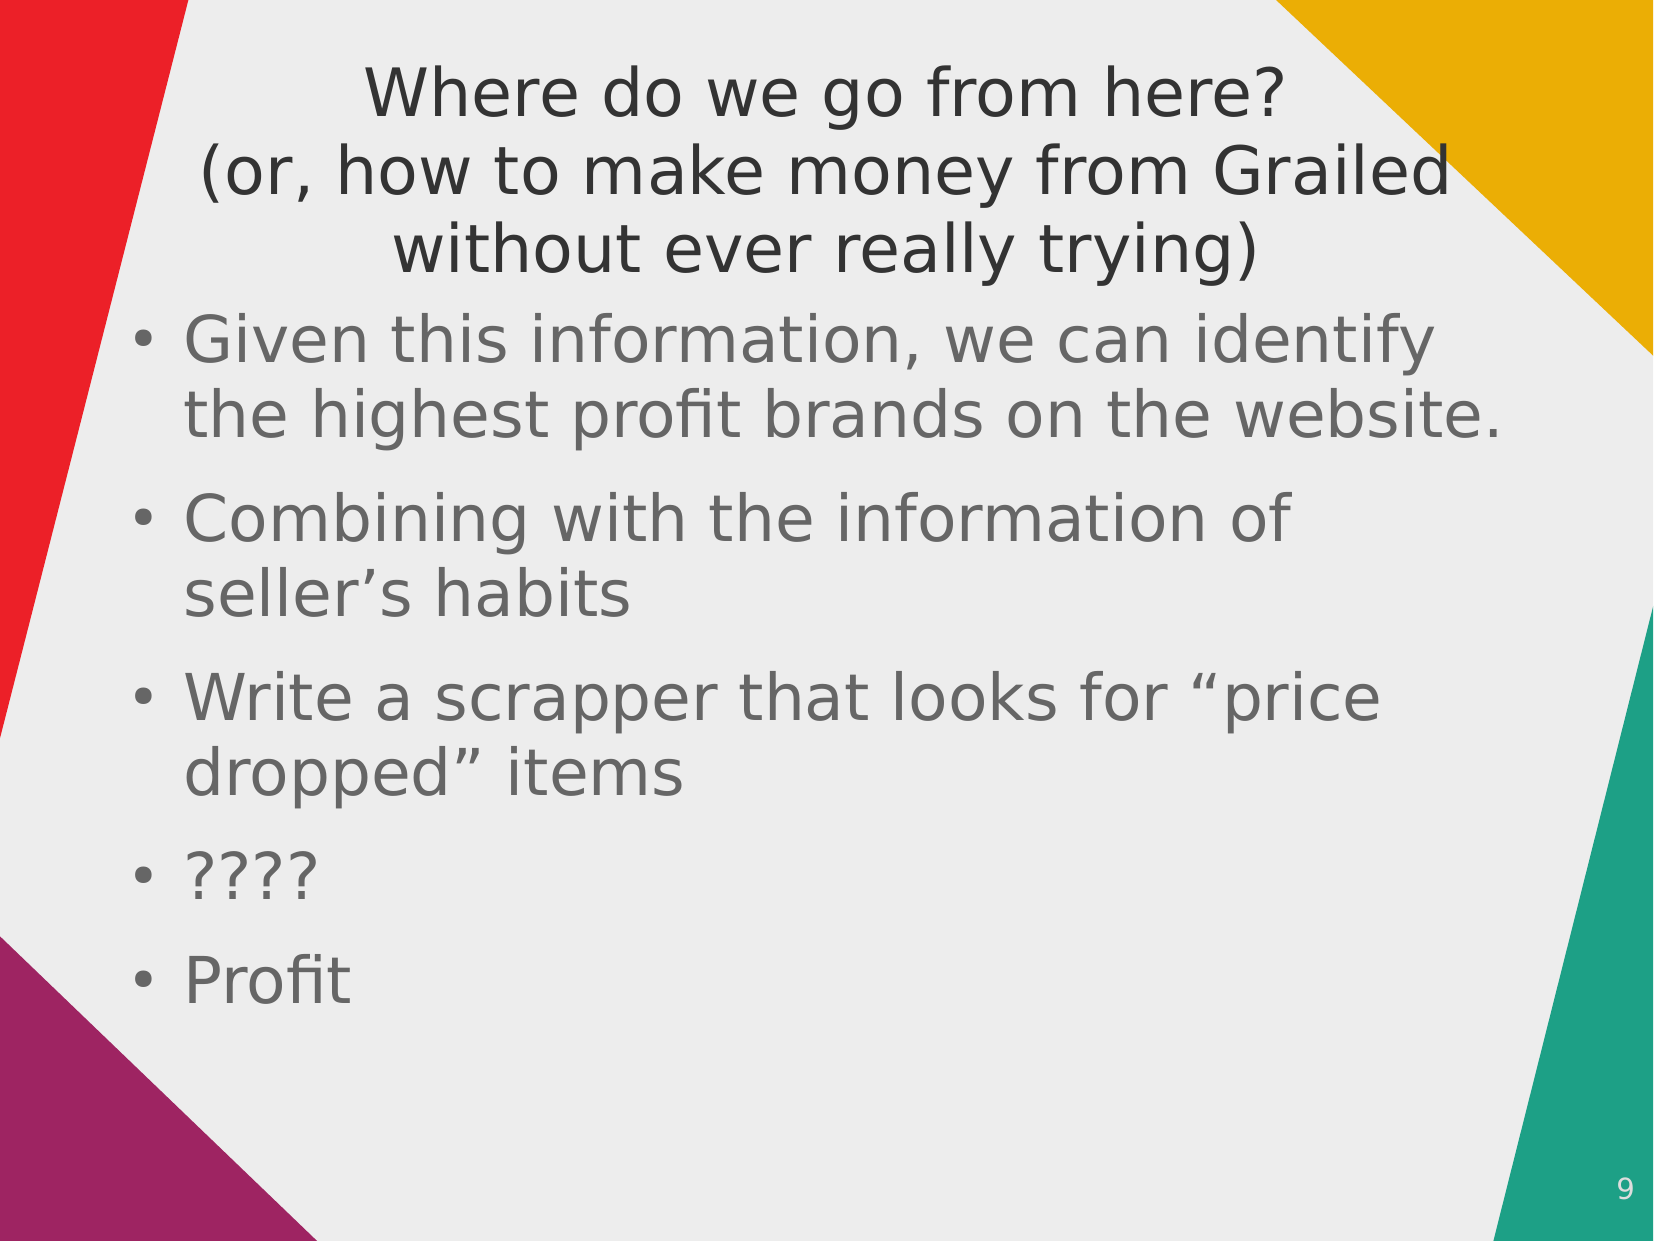

# Where do we go from here? (or, how to make money from Grailed without ever really trying)
Given this information, we can identify the highest profit brands on the website.
Combining with the information of seller’s habits
Write a scrapper that looks for “price dropped” items
????
Profit
9